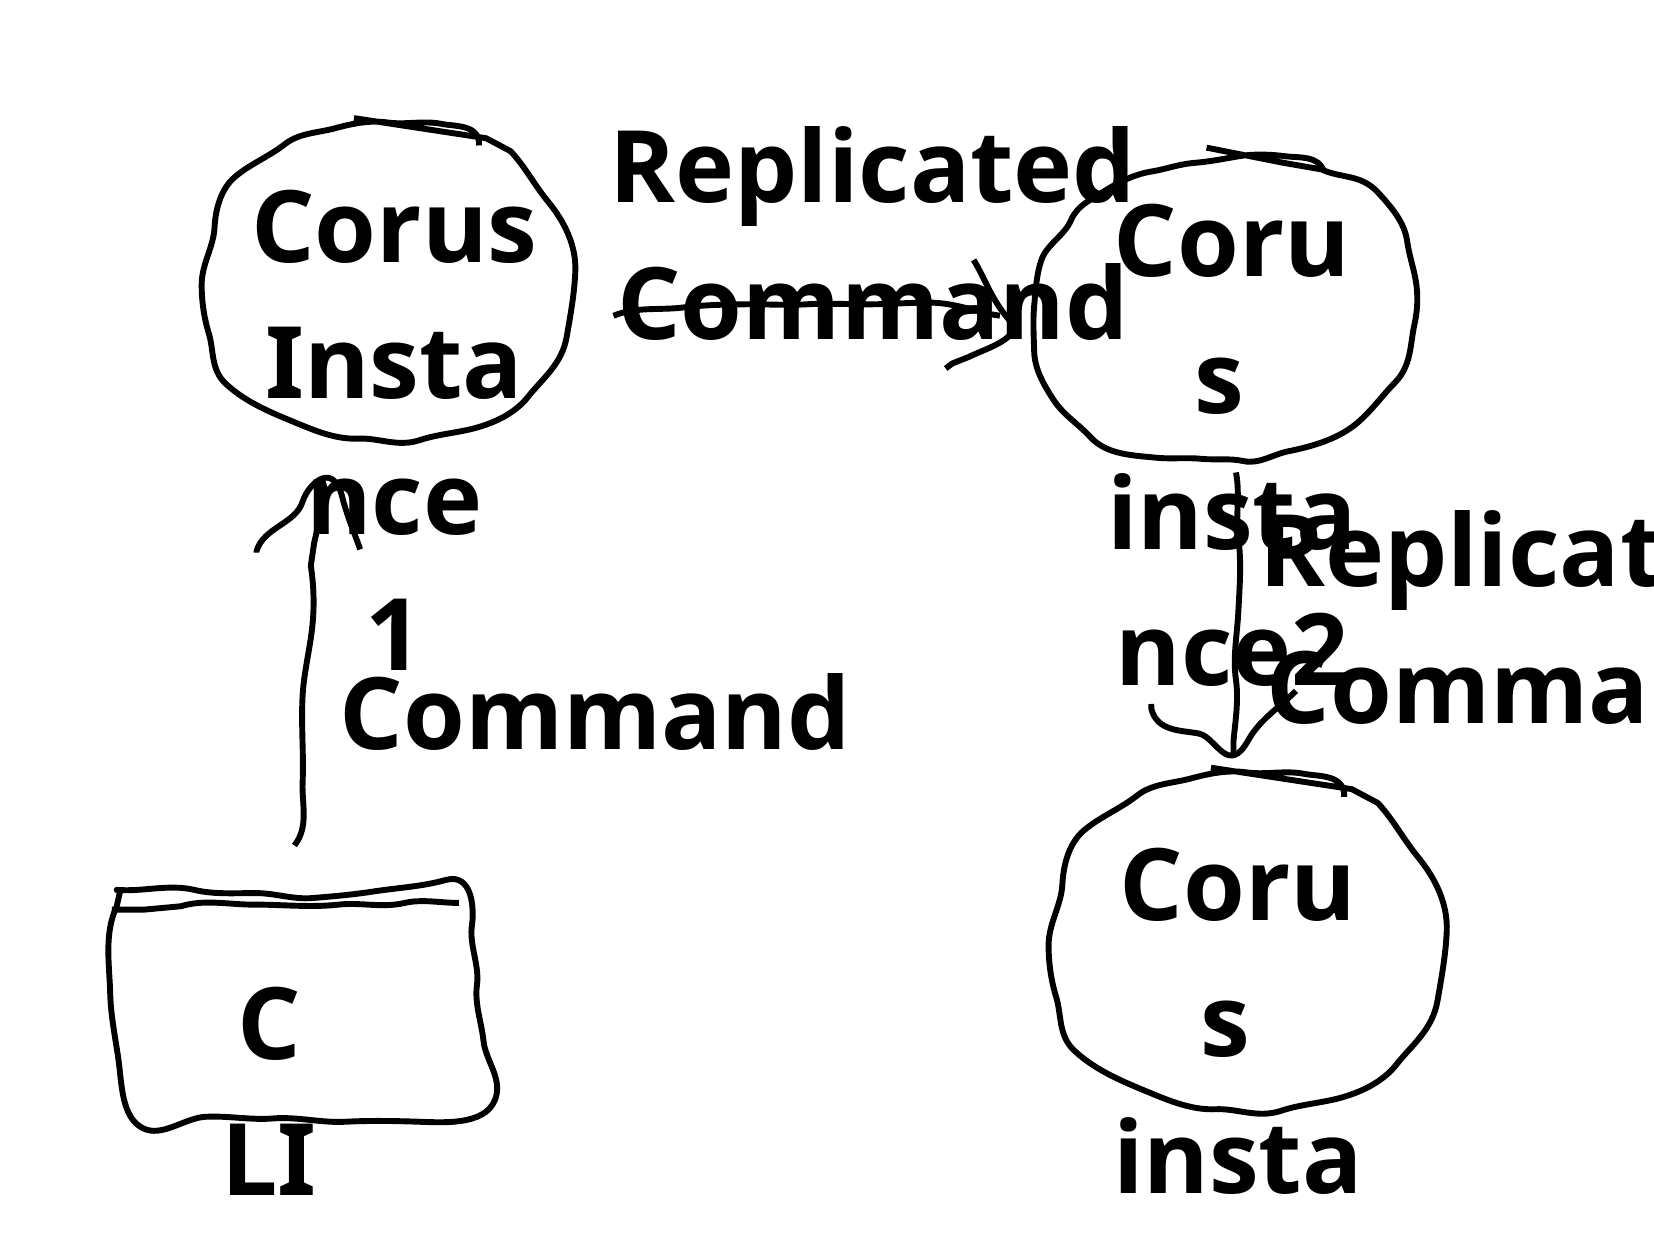

Replicated
 Command
Corus
Instance
1
Corus
instance2
 Replicated
 Command
Command
Corus
instance3
CLI